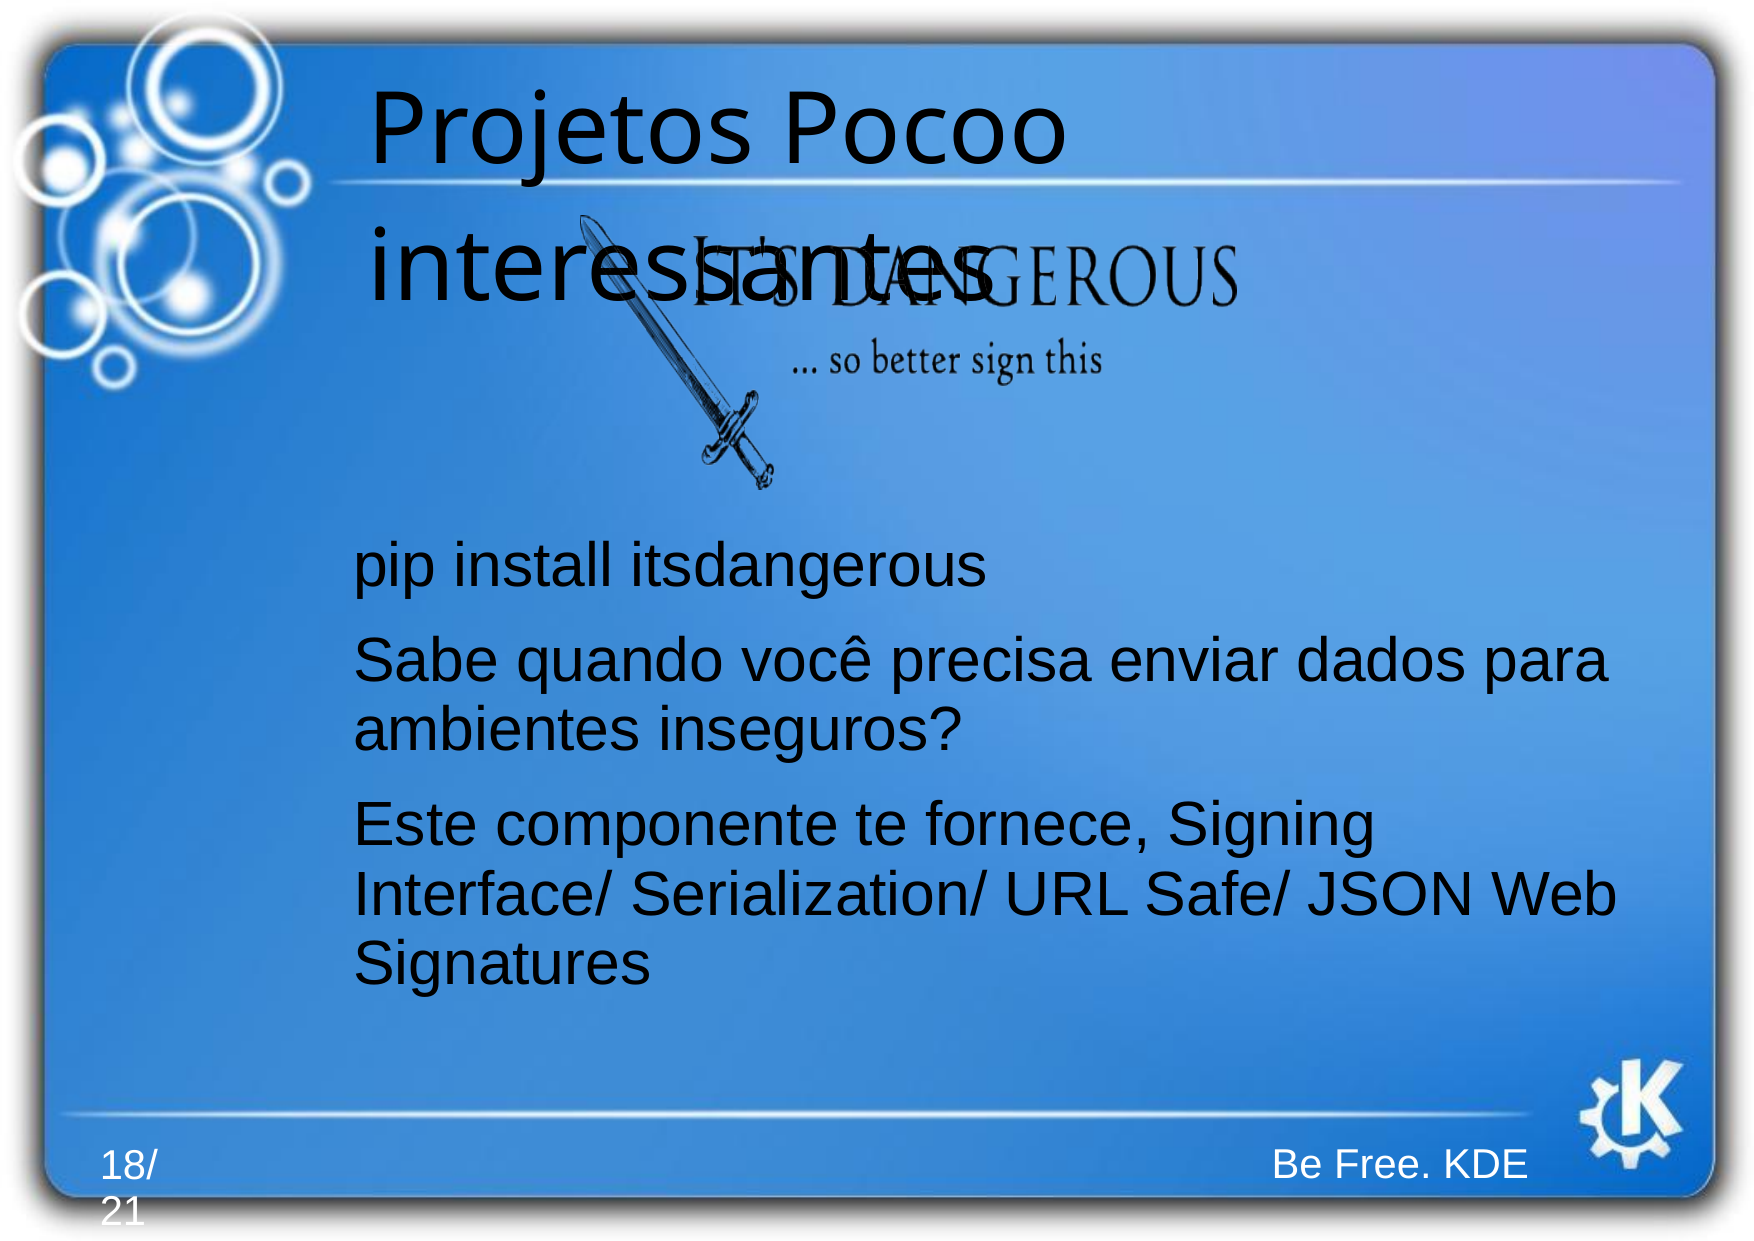

Projetos Pocoo interessantes
pip install itsdangerous
Sabe quando você precisa enviar dados para ambientes inseguros?
Este componente te fornece, Signing Interface/ Serialization/ URL Safe/ JSON Web Signatures